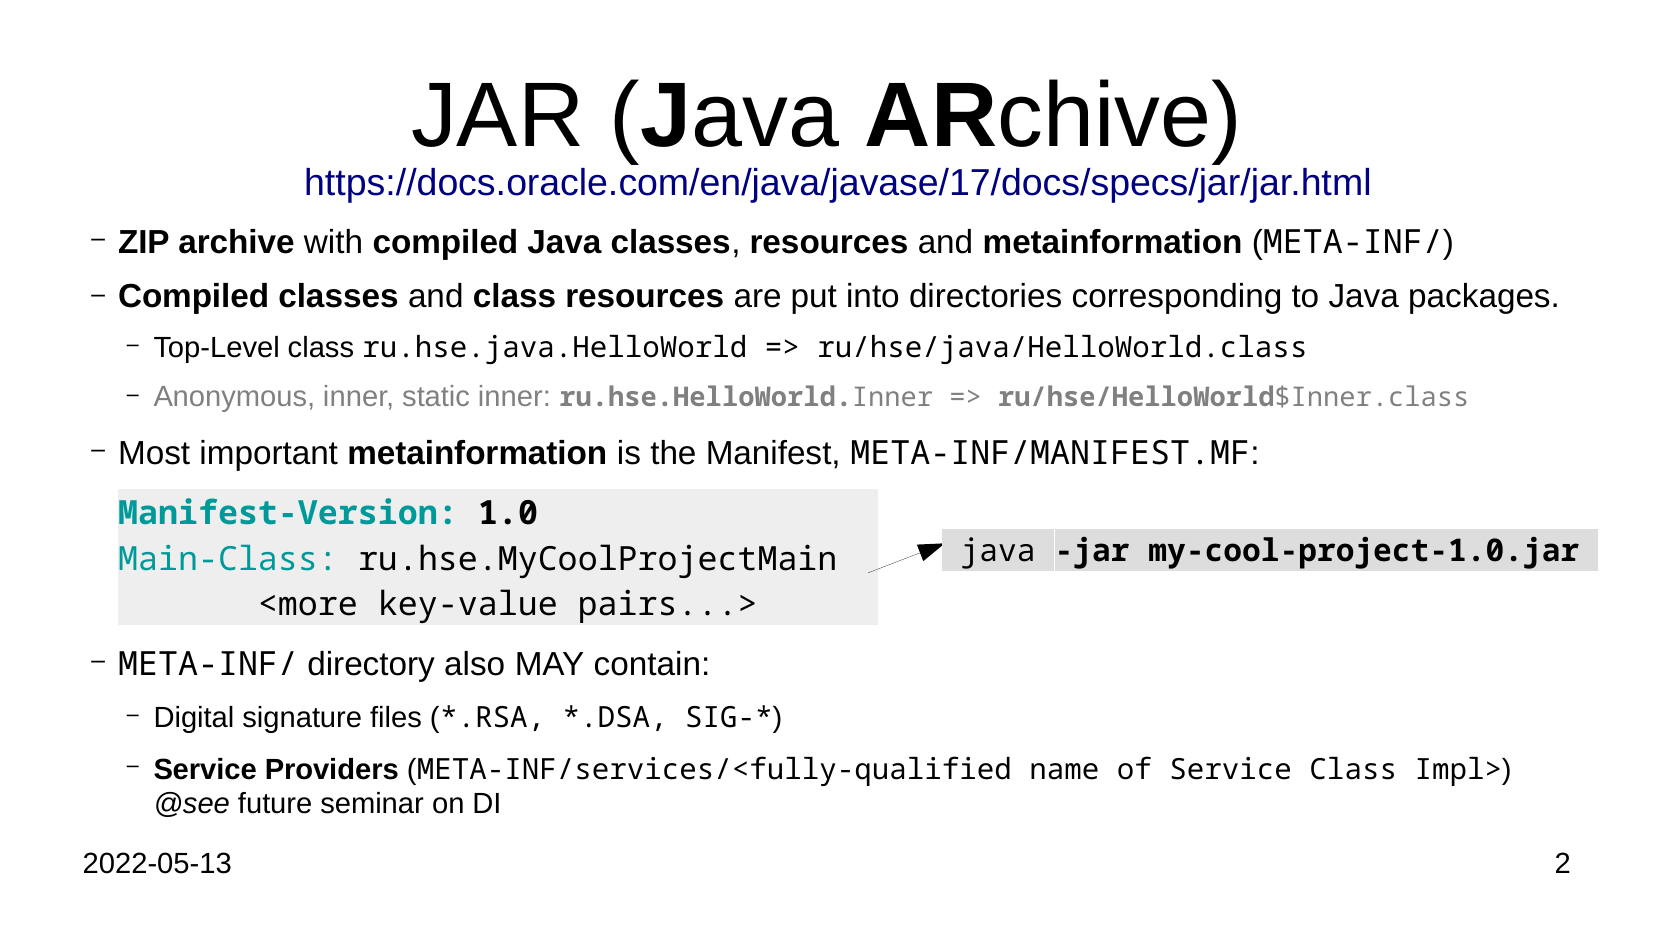

# JAR (Java ARchive)
https://docs.oracle.com/en/java/javase/17/docs/specs/jar/jar.html
ZIP archive with compiled Java classes, resources and metainformation (META-INF/)
Compiled classes and class resources are put into directories corresponding to Java packages.
Top-Level class ru.hse.java.HelloWorld => ru/hse/java/HelloWorld.class
Anonymous, inner, static inner: ru.hse.HelloWorld.Inner => ru/hse/HelloWorld$Inner.class
Most important metainformation is the Manifest, META-INF/MANIFEST.MF:
Manifest-Version: 1.0
Main-Class: ru.hse.MyCoolProjectMain
 <more key-value pairs...>
META-INF/ directory also MAY contain:
Digital signature files (*.RSA, *.DSA, SIG-*)
Service Providers (META-INF/services/<fully-qualified name of Service Class Impl>)
@see future seminar on DI
 java -jar my-cool-project-1.0.jar
2022-05-13
2